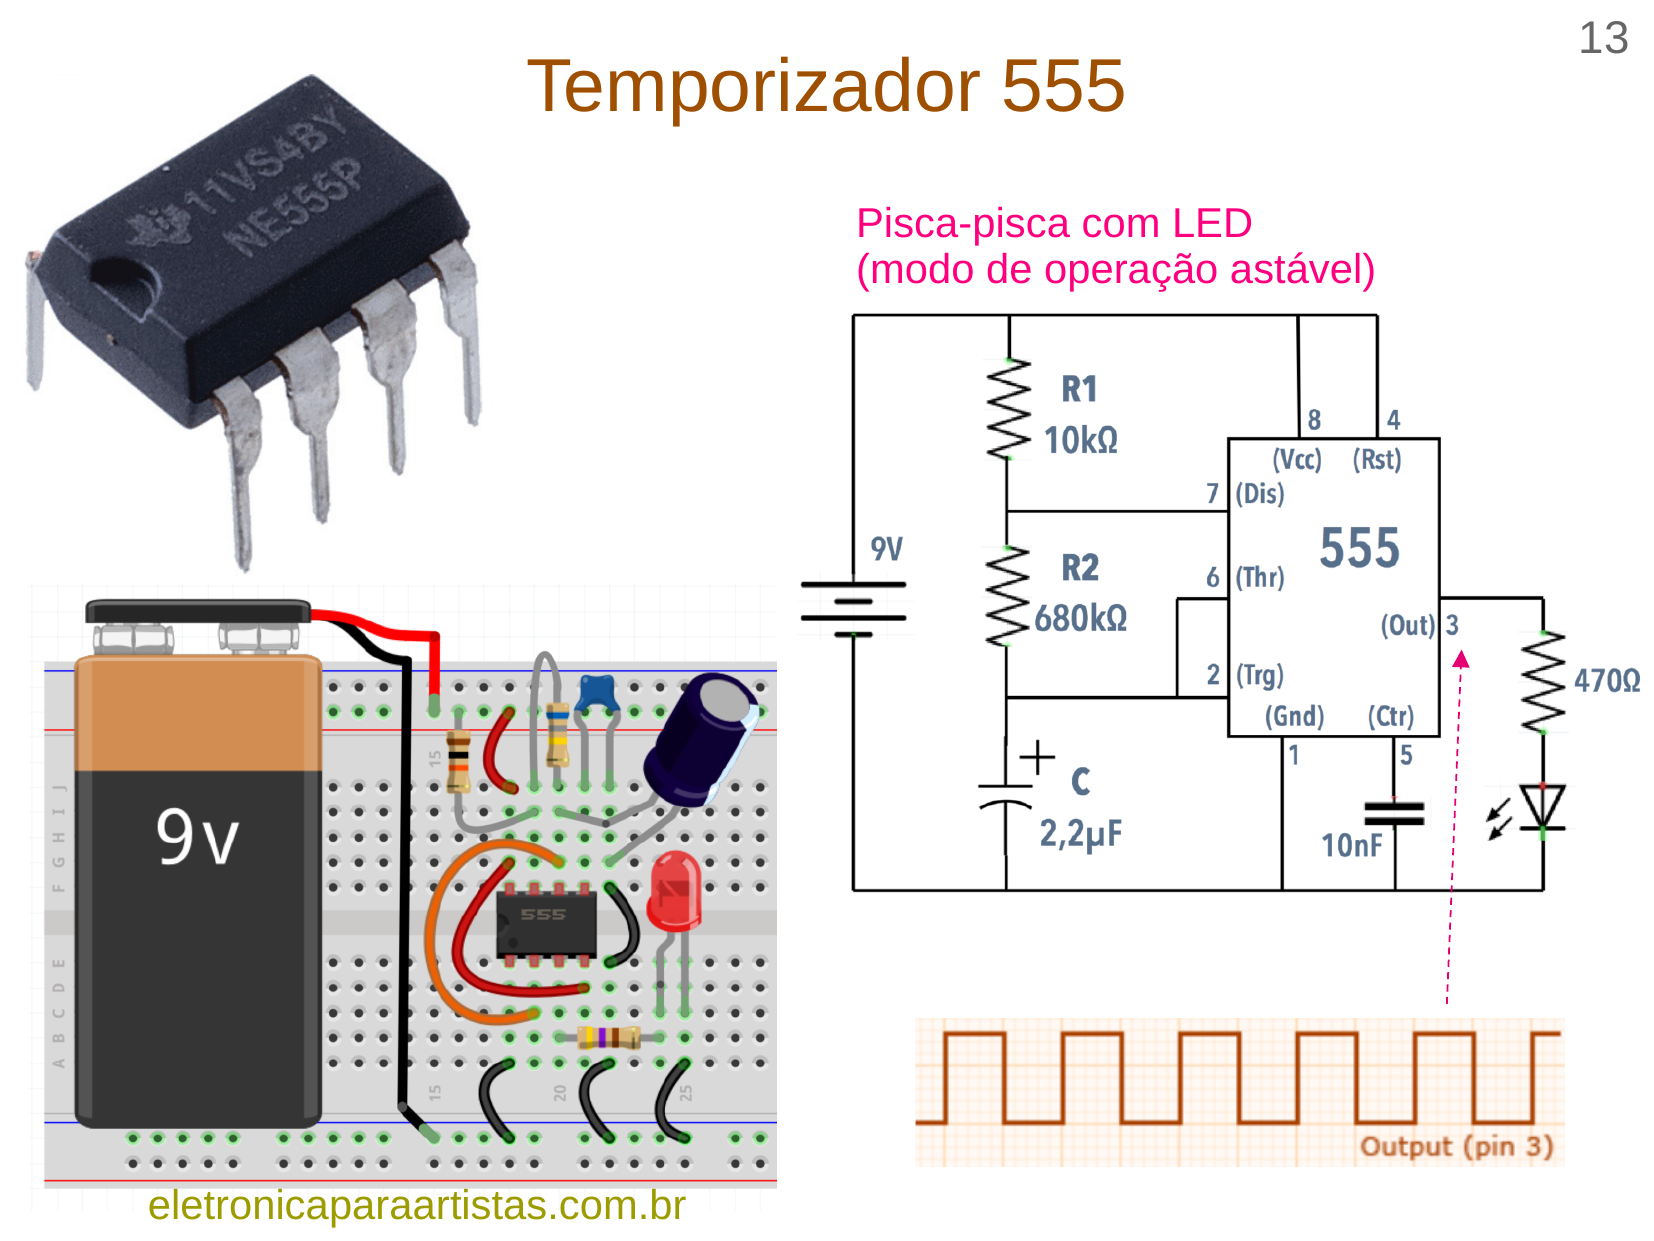

13
# Temporizador 555
Pisca-pisca com LED
(modo de operação astável)
eletronicaparaartistas.com.br